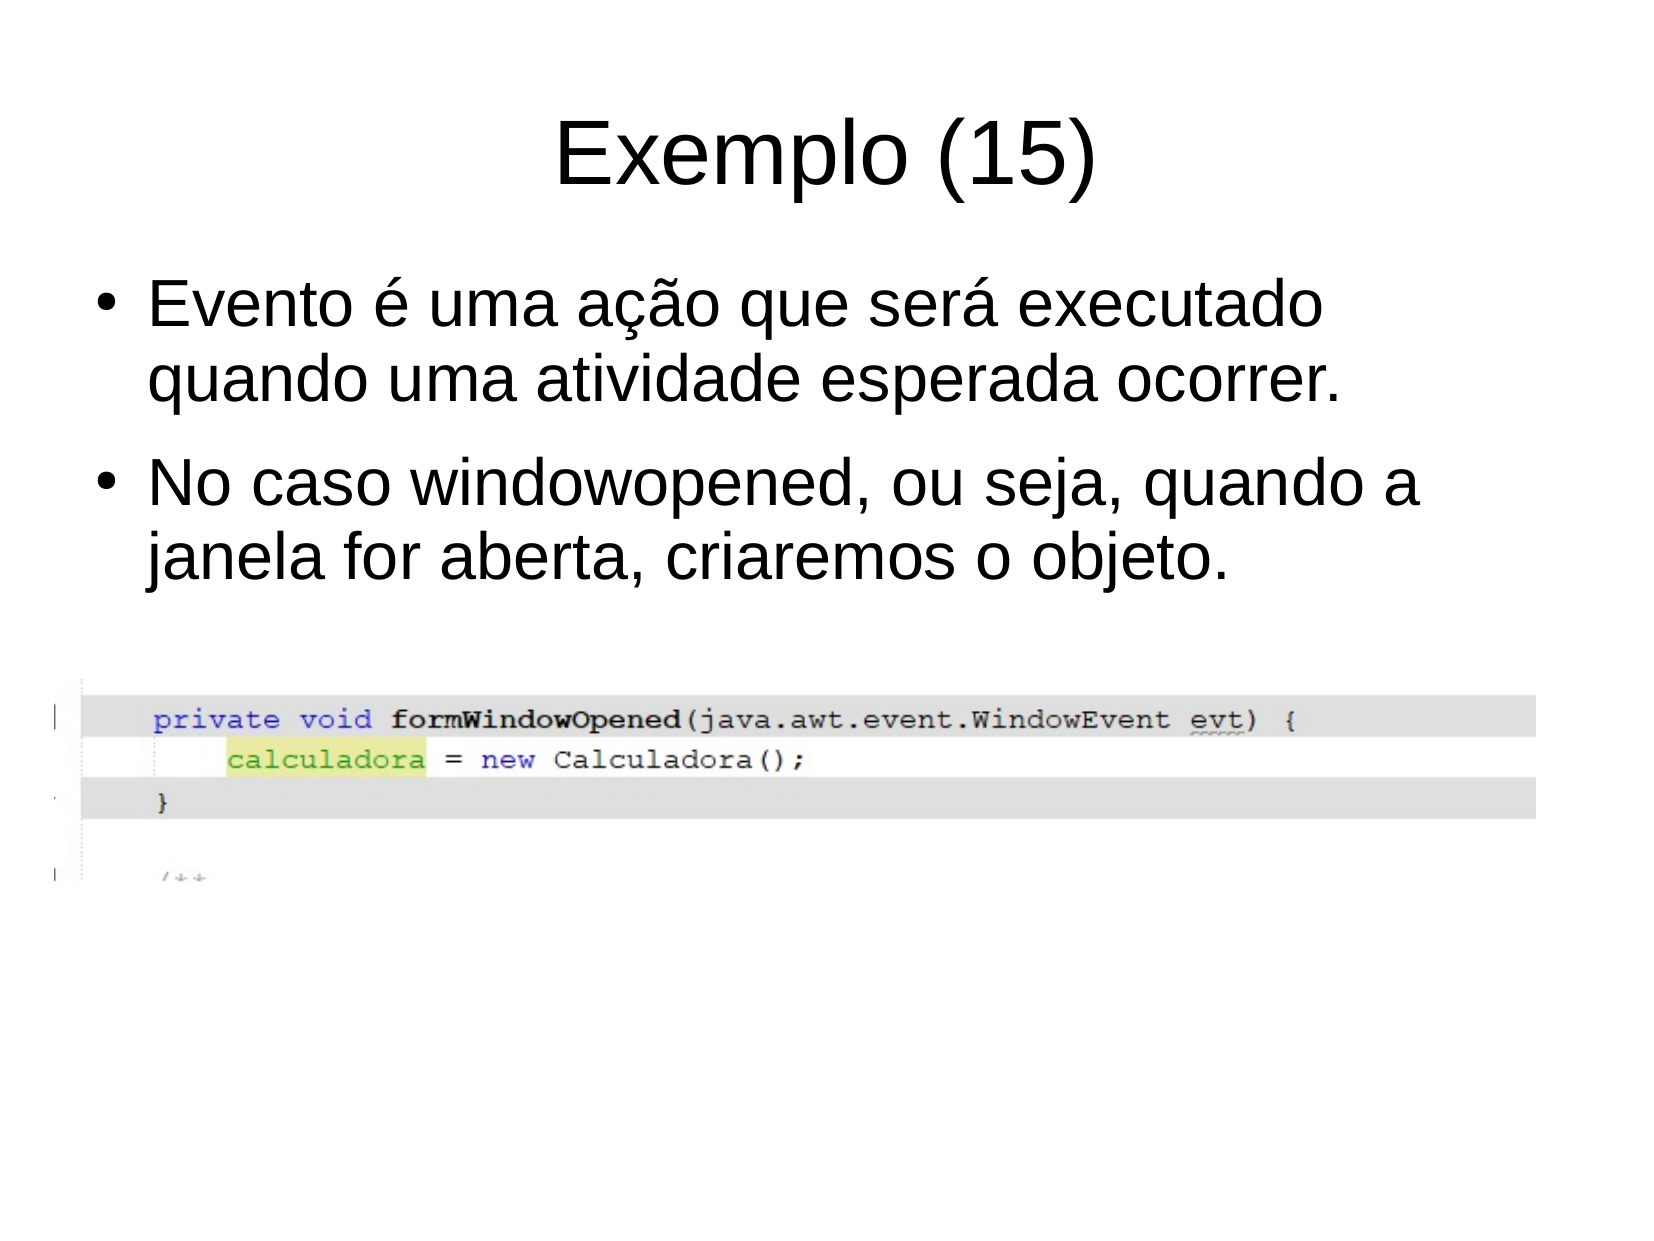

# Exemplo (15)
Evento é uma ação que será executado quando uma atividade esperada ocorrer.
No caso windowopened, ou seja, quando a janela for aberta, criaremos o objeto.